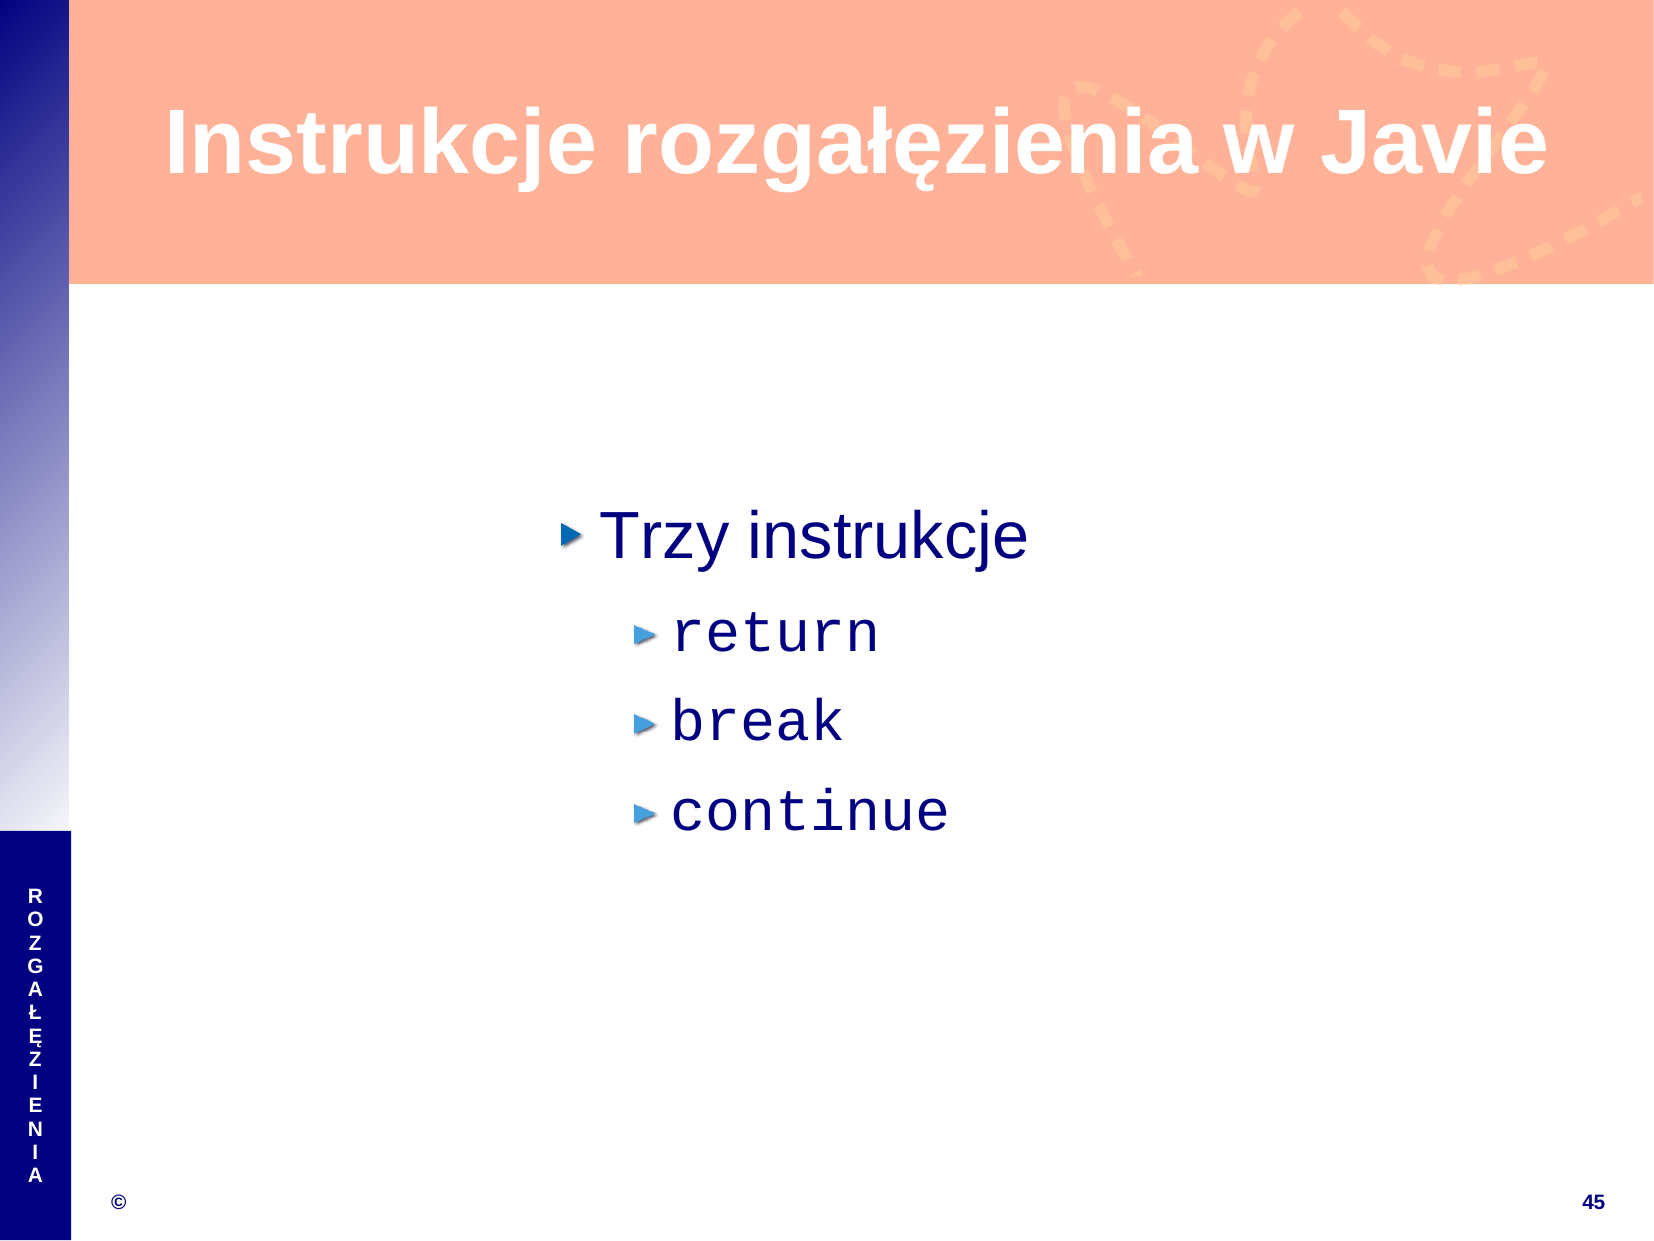

# Instrukcje rozgałęzienia w Javie
Trzy instrukcje
return
break
continue
R
O
Z
G
A
Ł
Ę
Z
I
E
N
I
A